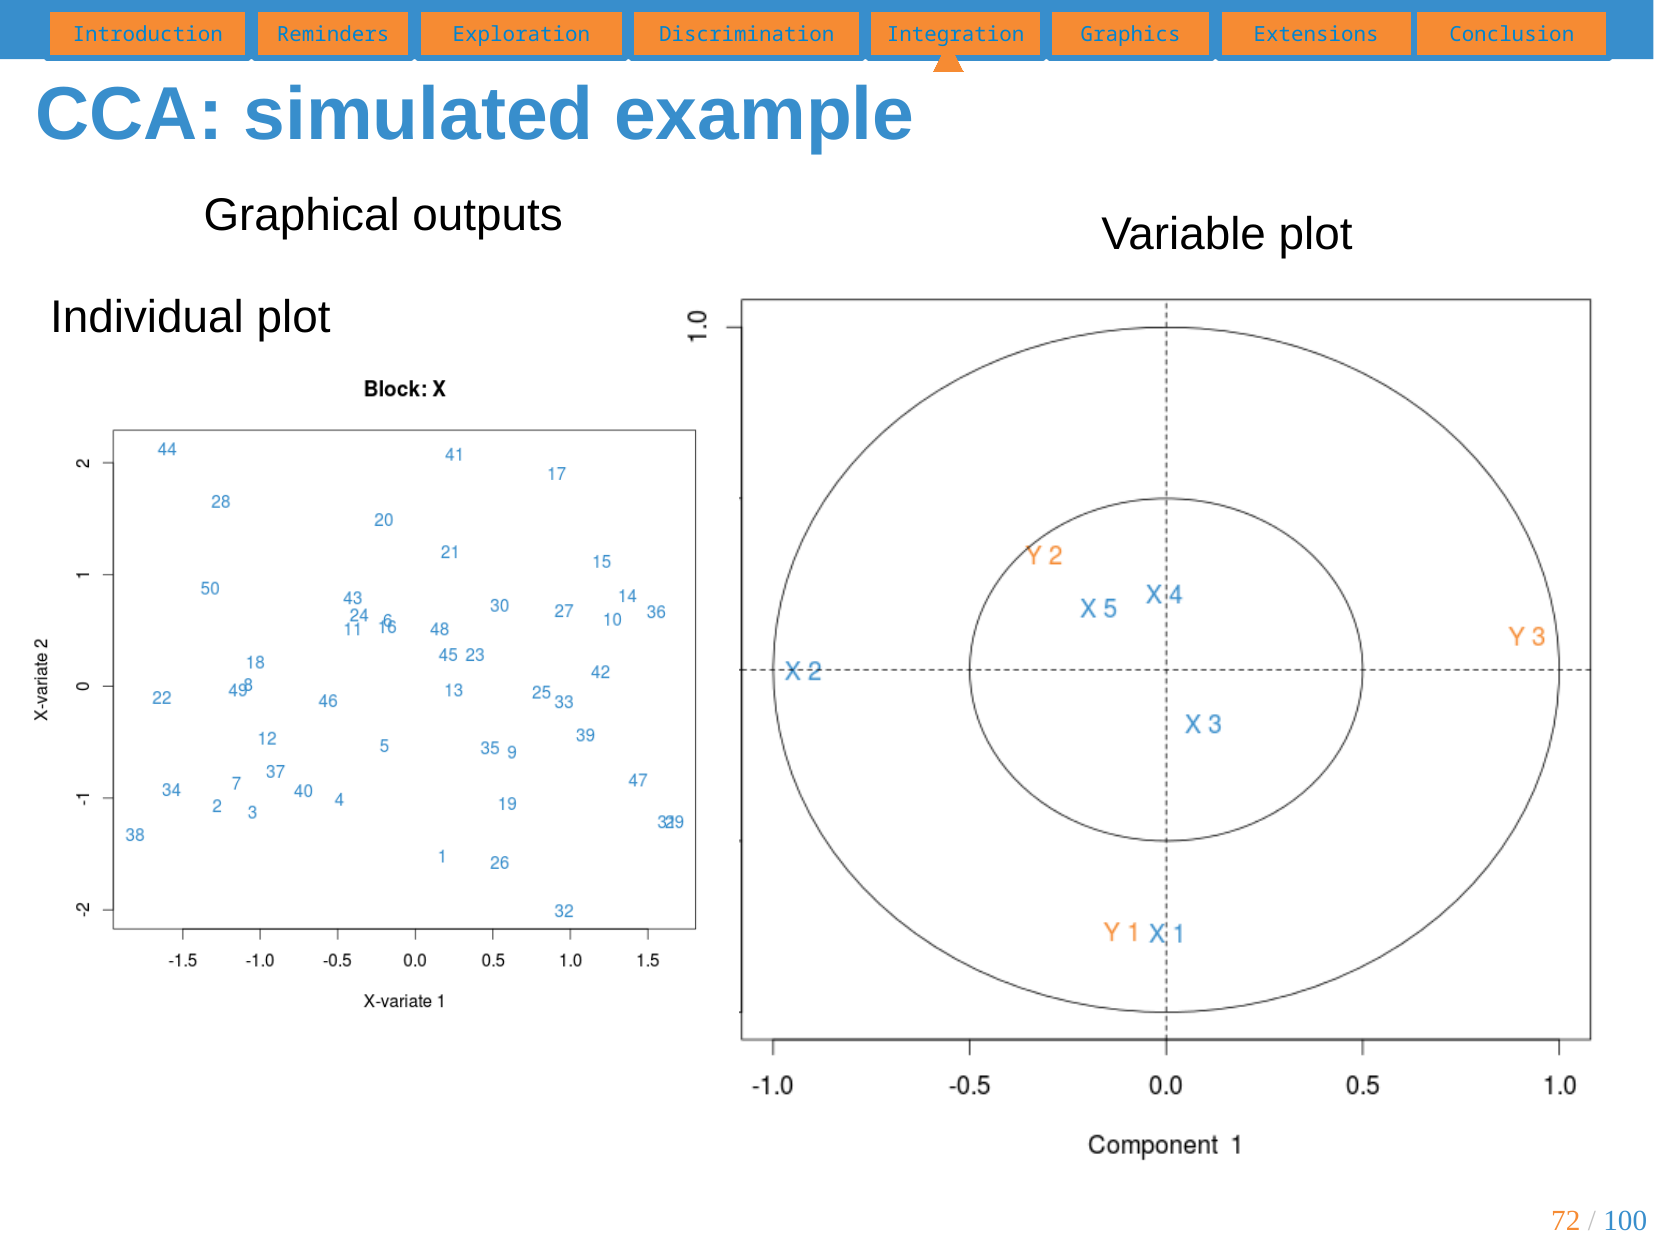

# CCA: simulated example
Graphical outputs
Variable plot
Individual plot
72